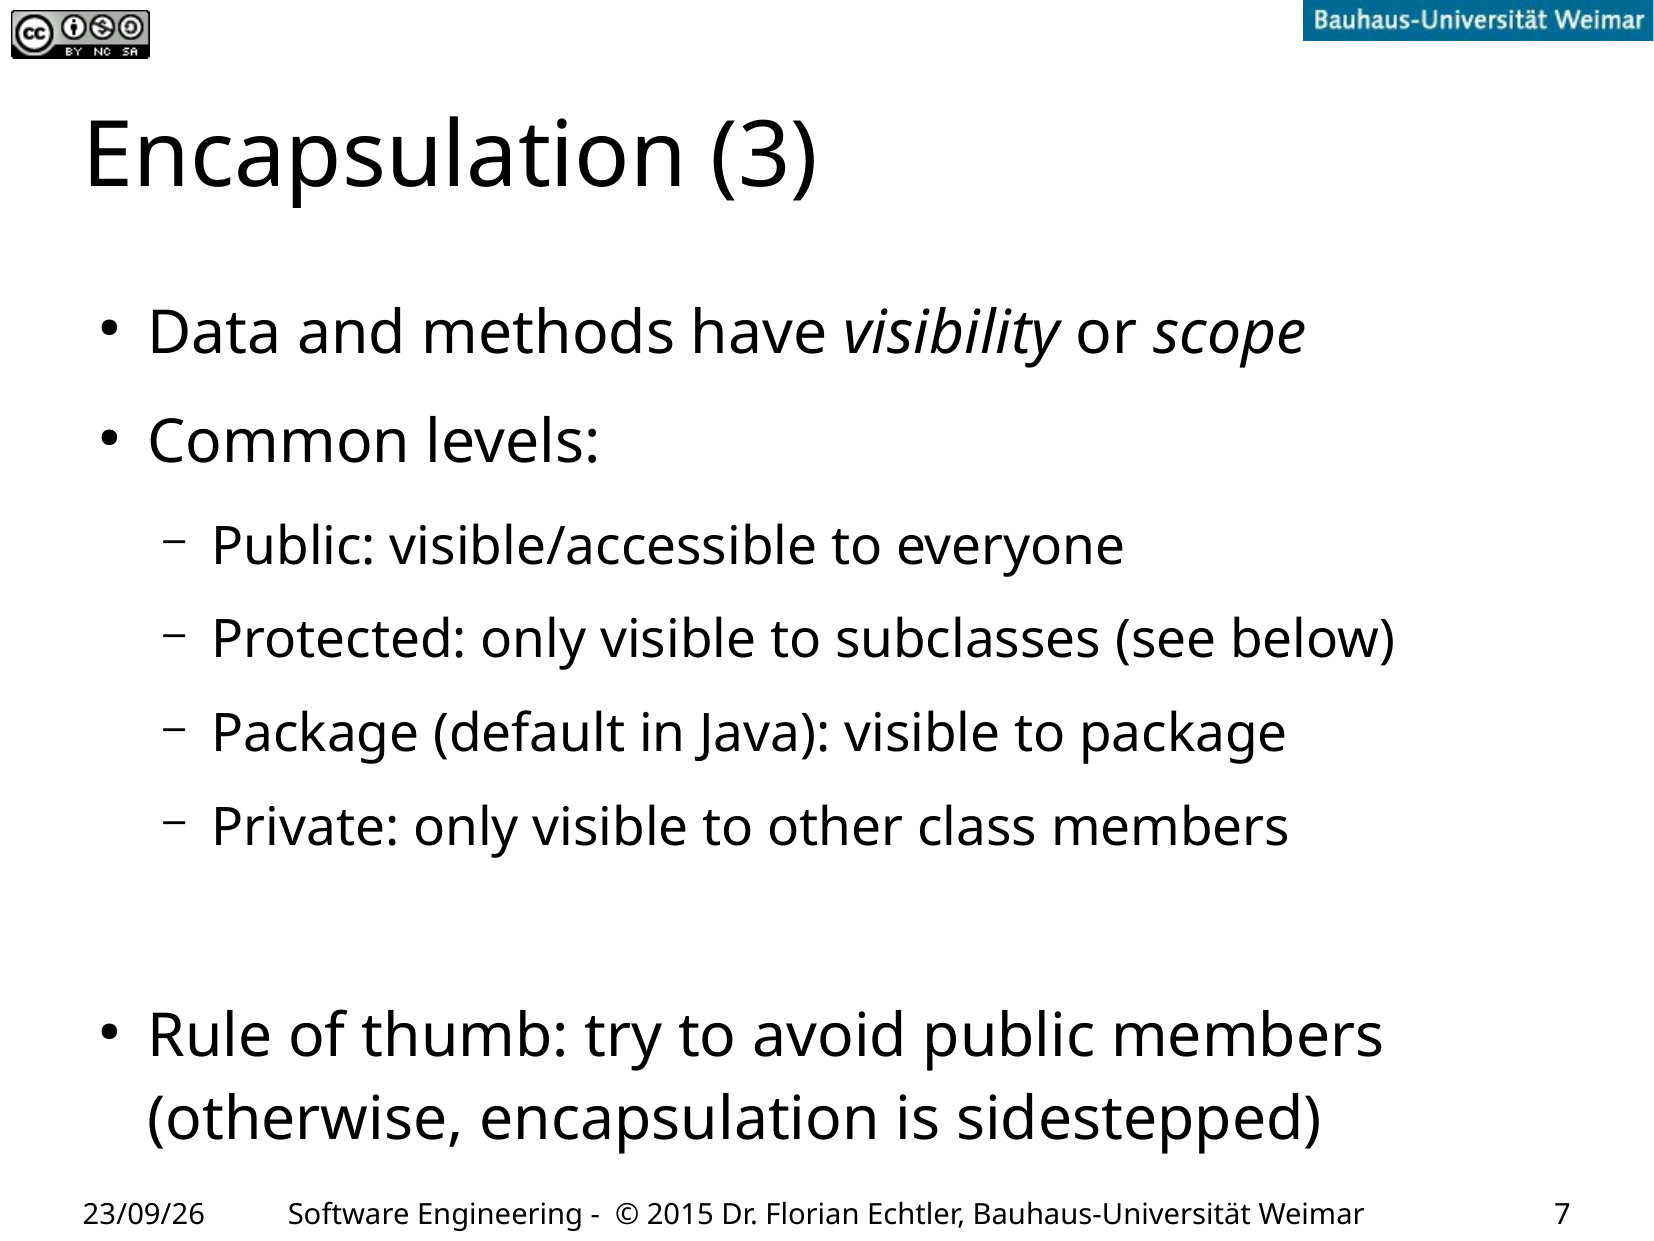

# Encapsulation (3)
Data and methods have visibility or scope
Common levels:
Public: visible/accessible to everyone
Protected: only visible to subclasses (see below)
Package (default in Java): visible to package
Private: only visible to other class members
Rule of thumb: try to avoid public members (otherwise, encapsulation is sidestepped)
Software Engineering - © 2015 Dr. Florian Echtler, Bauhaus-Universität Weimar
7